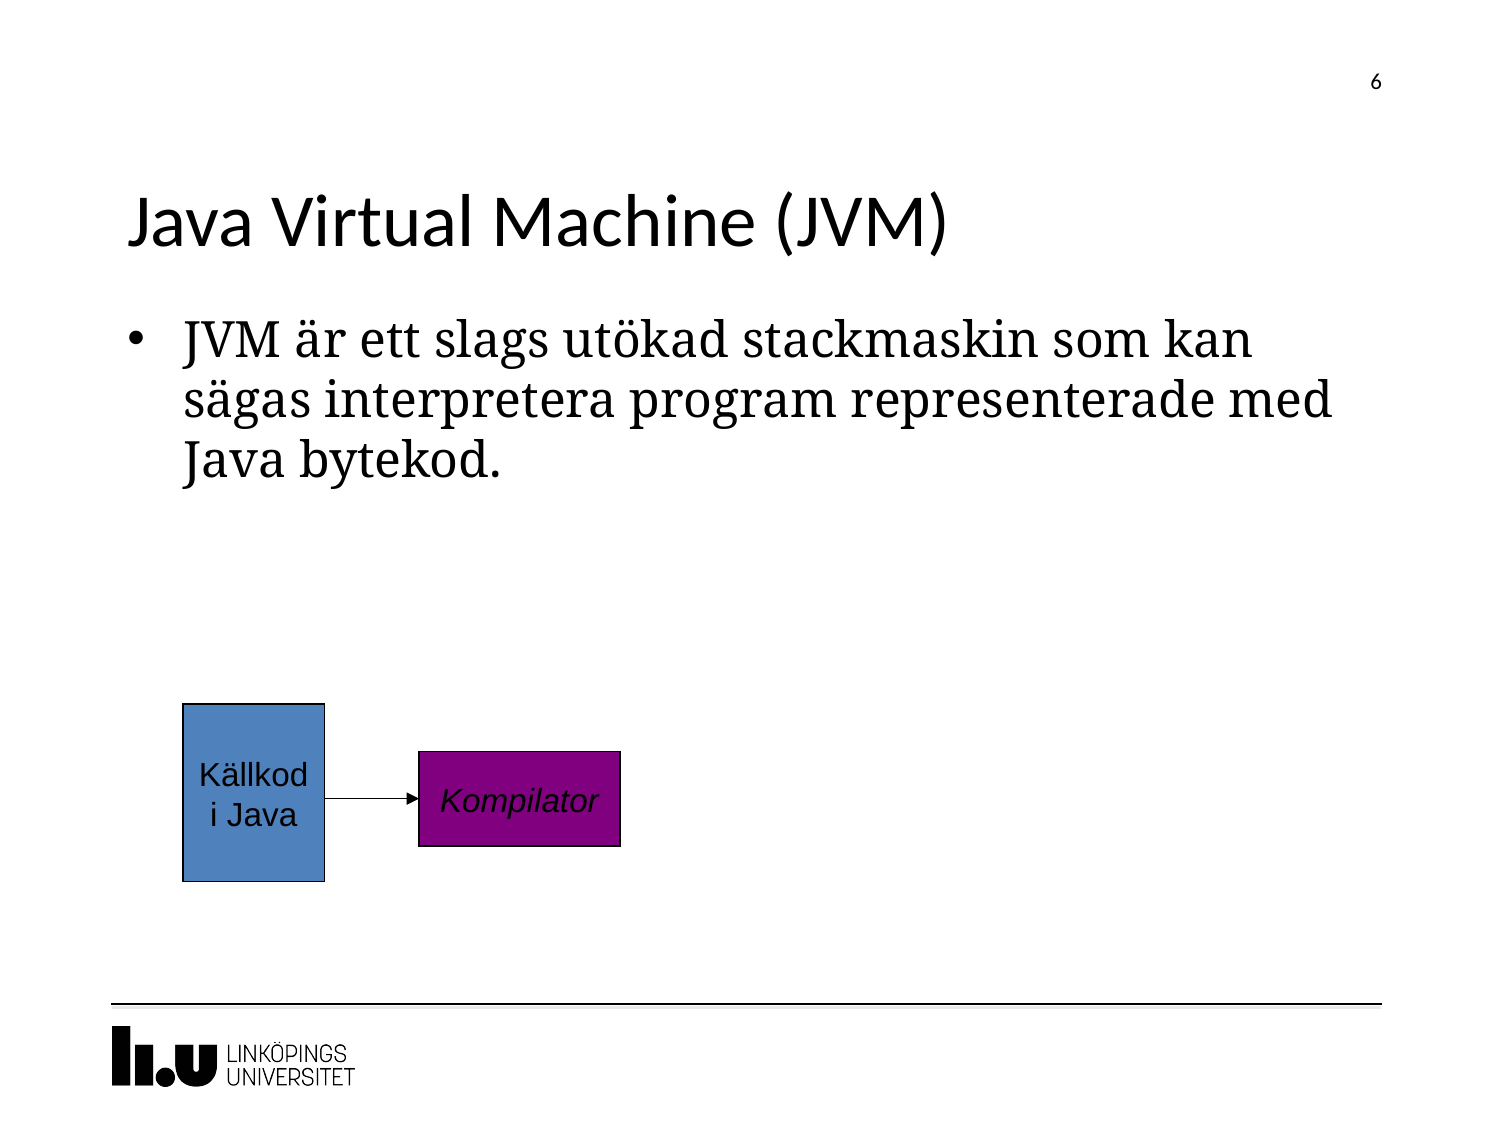

Java Virtual Machine (JVM)
JVM är ett slags utökad stackmaskin som kan sägas interpretera program representerade med Java bytekod.
Källkod
i Java
Kompilator